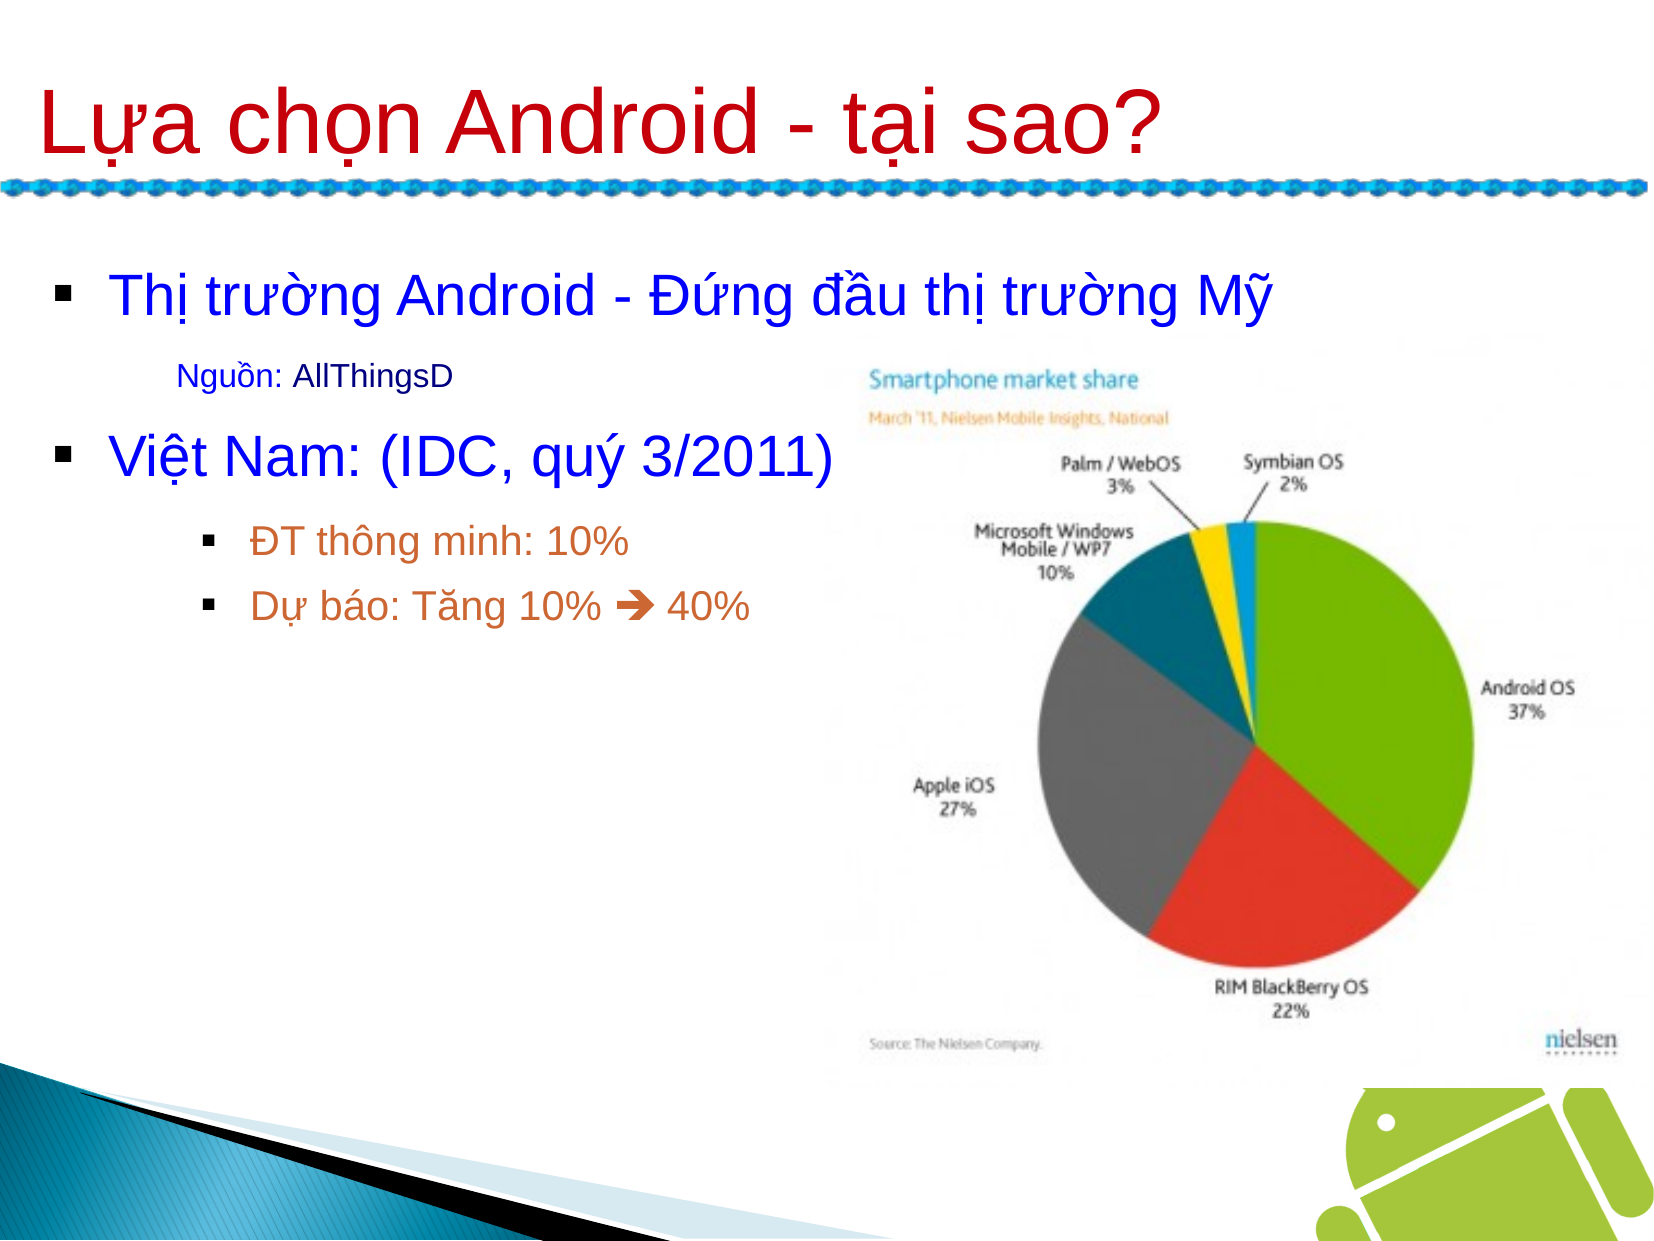

# Lựa chọn Android - tại sao?
Thị trường Android - Đứng đầu thị trường Mỹ
Nguồn: AllThingsD
Việt Nam: (IDC, quý 3/2011)
ĐT thông minh: 10%
Dự báo: Tăng 10%  40%